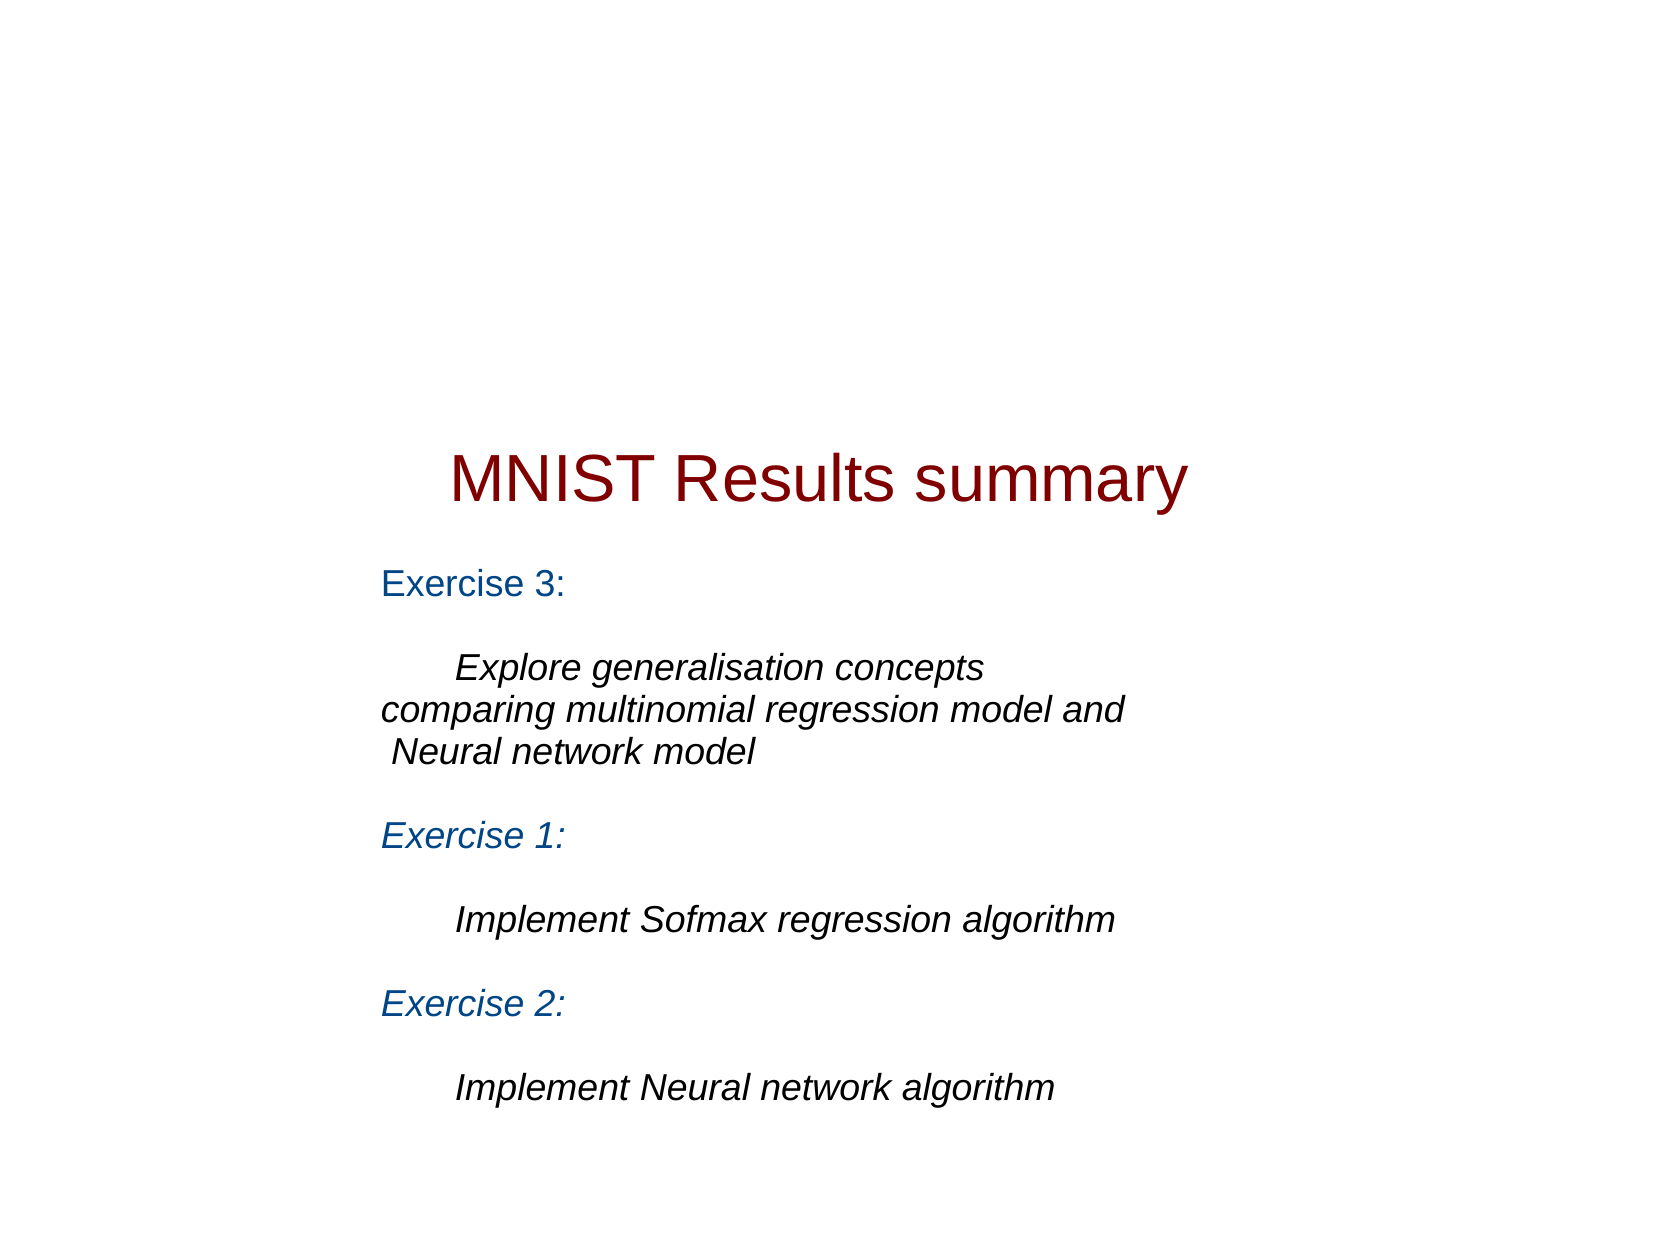

# MNIST Results summary
Exercise 3:
	Explore generalisation concepts comparing multinomial regression model and Neural network model
Exercise 1:
	Implement Sofmax regression algorithm
Exercise 2:
	Implement Neural network algorithm